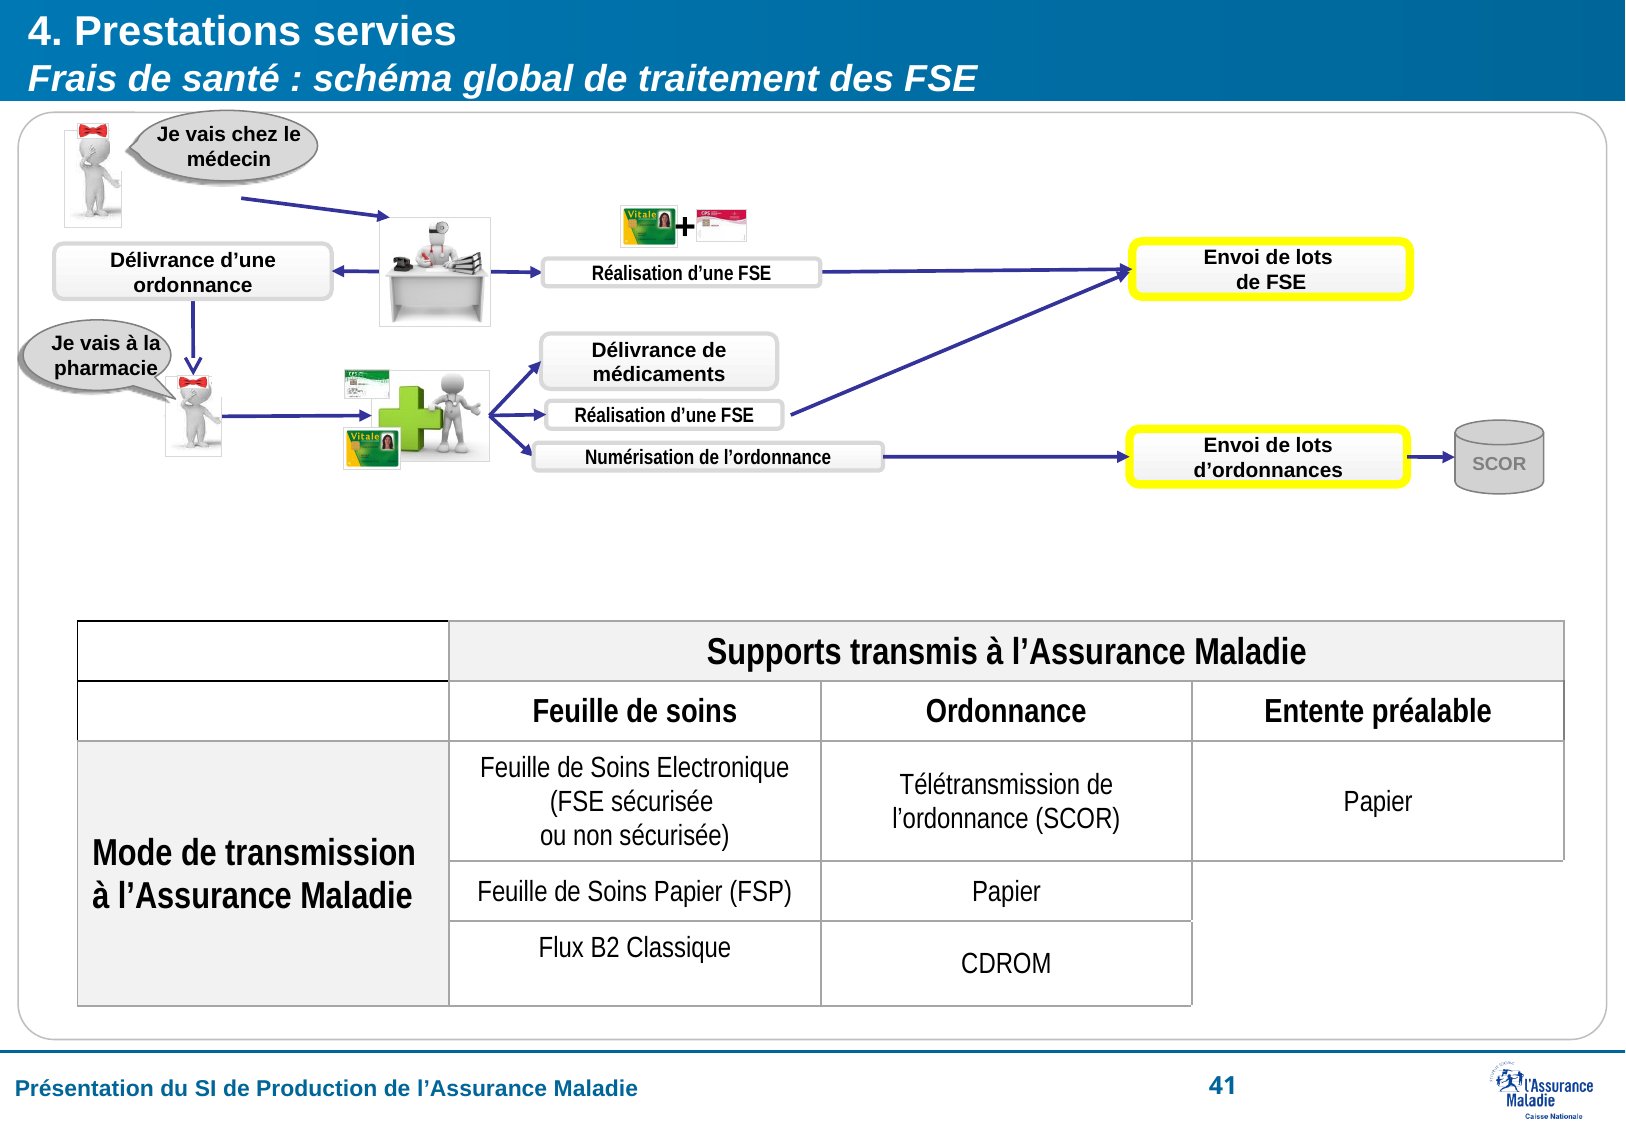

# 4. Prestations servies Frais de santé : schéma global de traitement des FSE
Je vais chez le médecin
+
Délivrance d’une ordonnance
Réalisation d’une FSE
Je vais à la pharmacie
Délivrance de médicaments
Réalisation d’une FSE
Envoi de lots
de FSE
SCOR
Envoi de lots d’ordonnances
Numérisation de l’ordonnance
| | Supports transmis à l’Assurance Maladie | | |
| --- | --- | --- | --- |
| | Feuille de soins | Ordonnance | Entente préalable |
| Mode de transmission à l’Assurance Maladie | Feuille de Soins Electronique (FSE sécurisée ou non sécurisée) | Télétransmission de l’ordonnance (SCOR) | Papier |
| | Feuille de Soins Papier (FSP) | Papier | |
| | Flux B2 Classique | CDROM | |